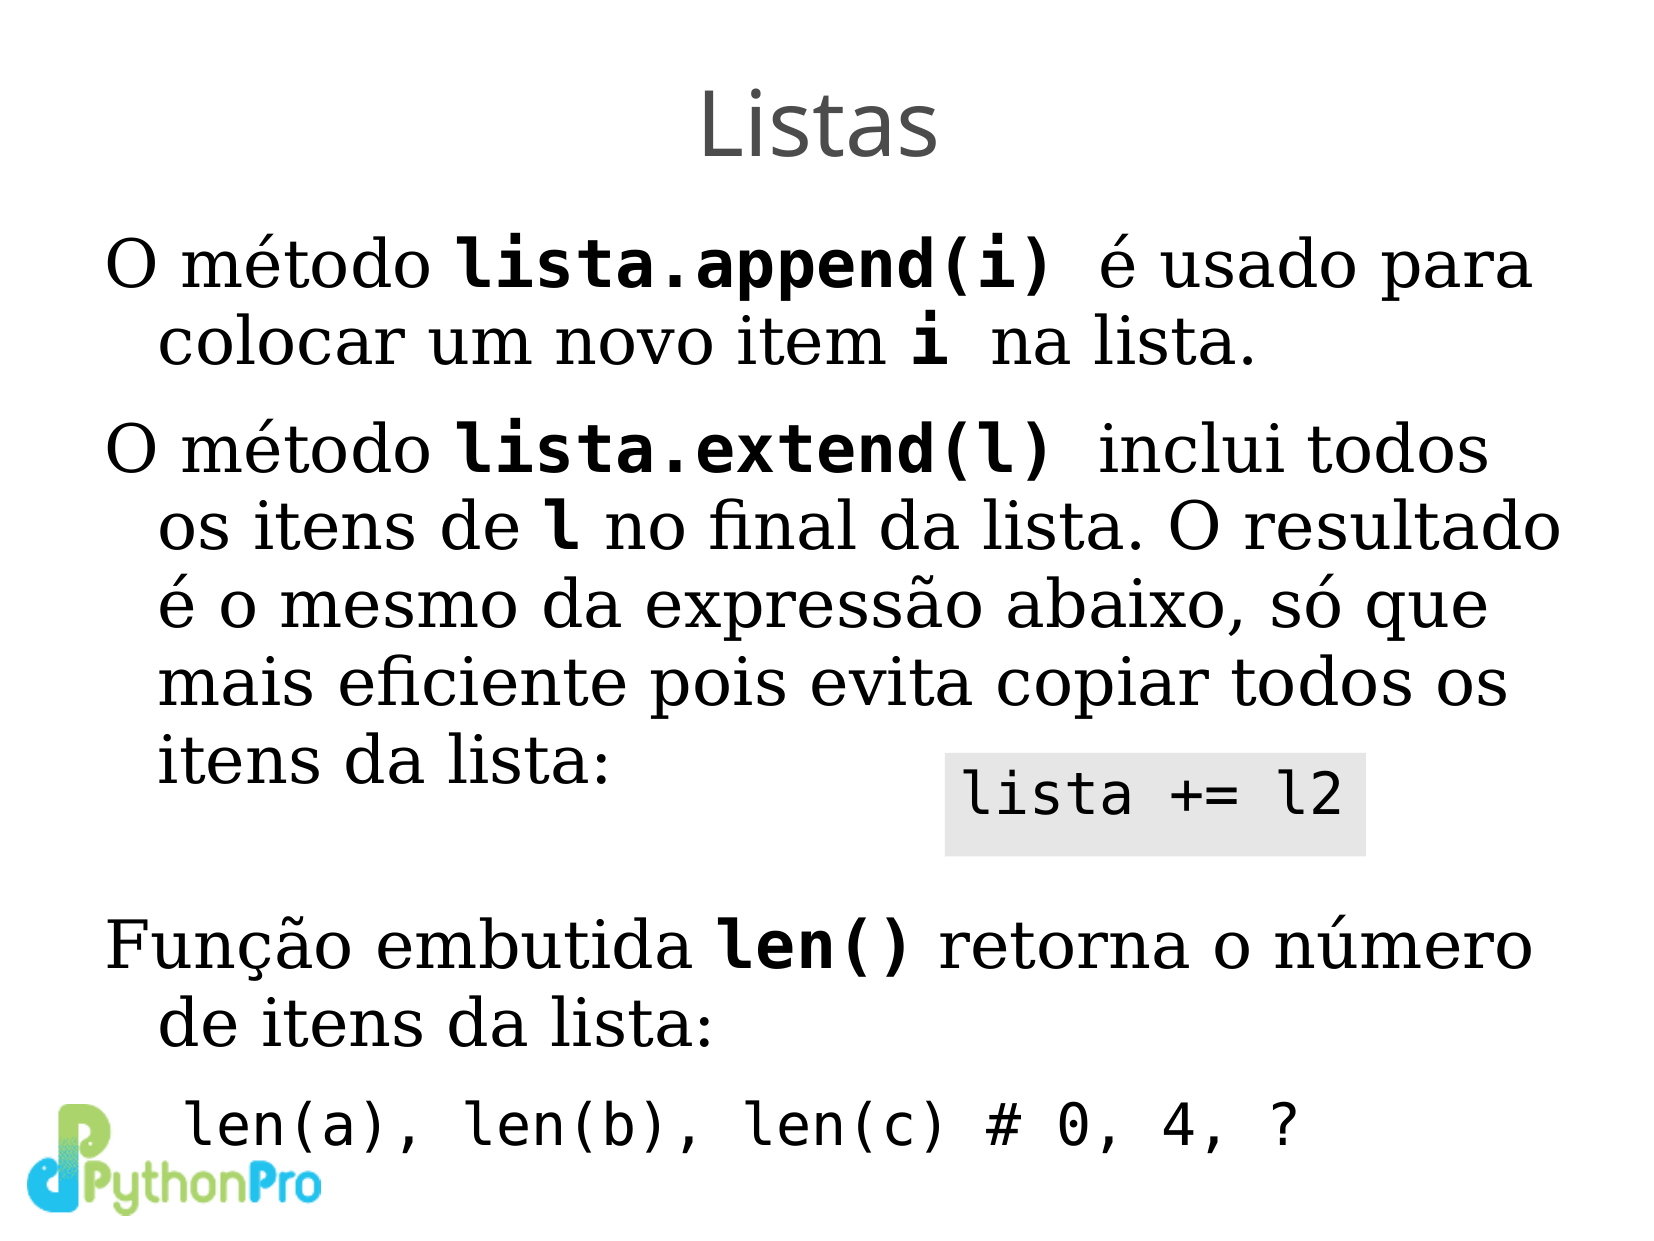

# Listas
O método lista.append(i) é usado para colocar um novo item i na lista.
O método lista.extend(l) inclui todos os itens de l no final da lista. O resultado é o mesmo da expressão abaixo, só que mais eficiente pois evita copiar todos os itens da lista:
Função embutida len() retorna o número de itens da lista:
len(a), len(b), len(c) # 0, 4, ?
lista += l2